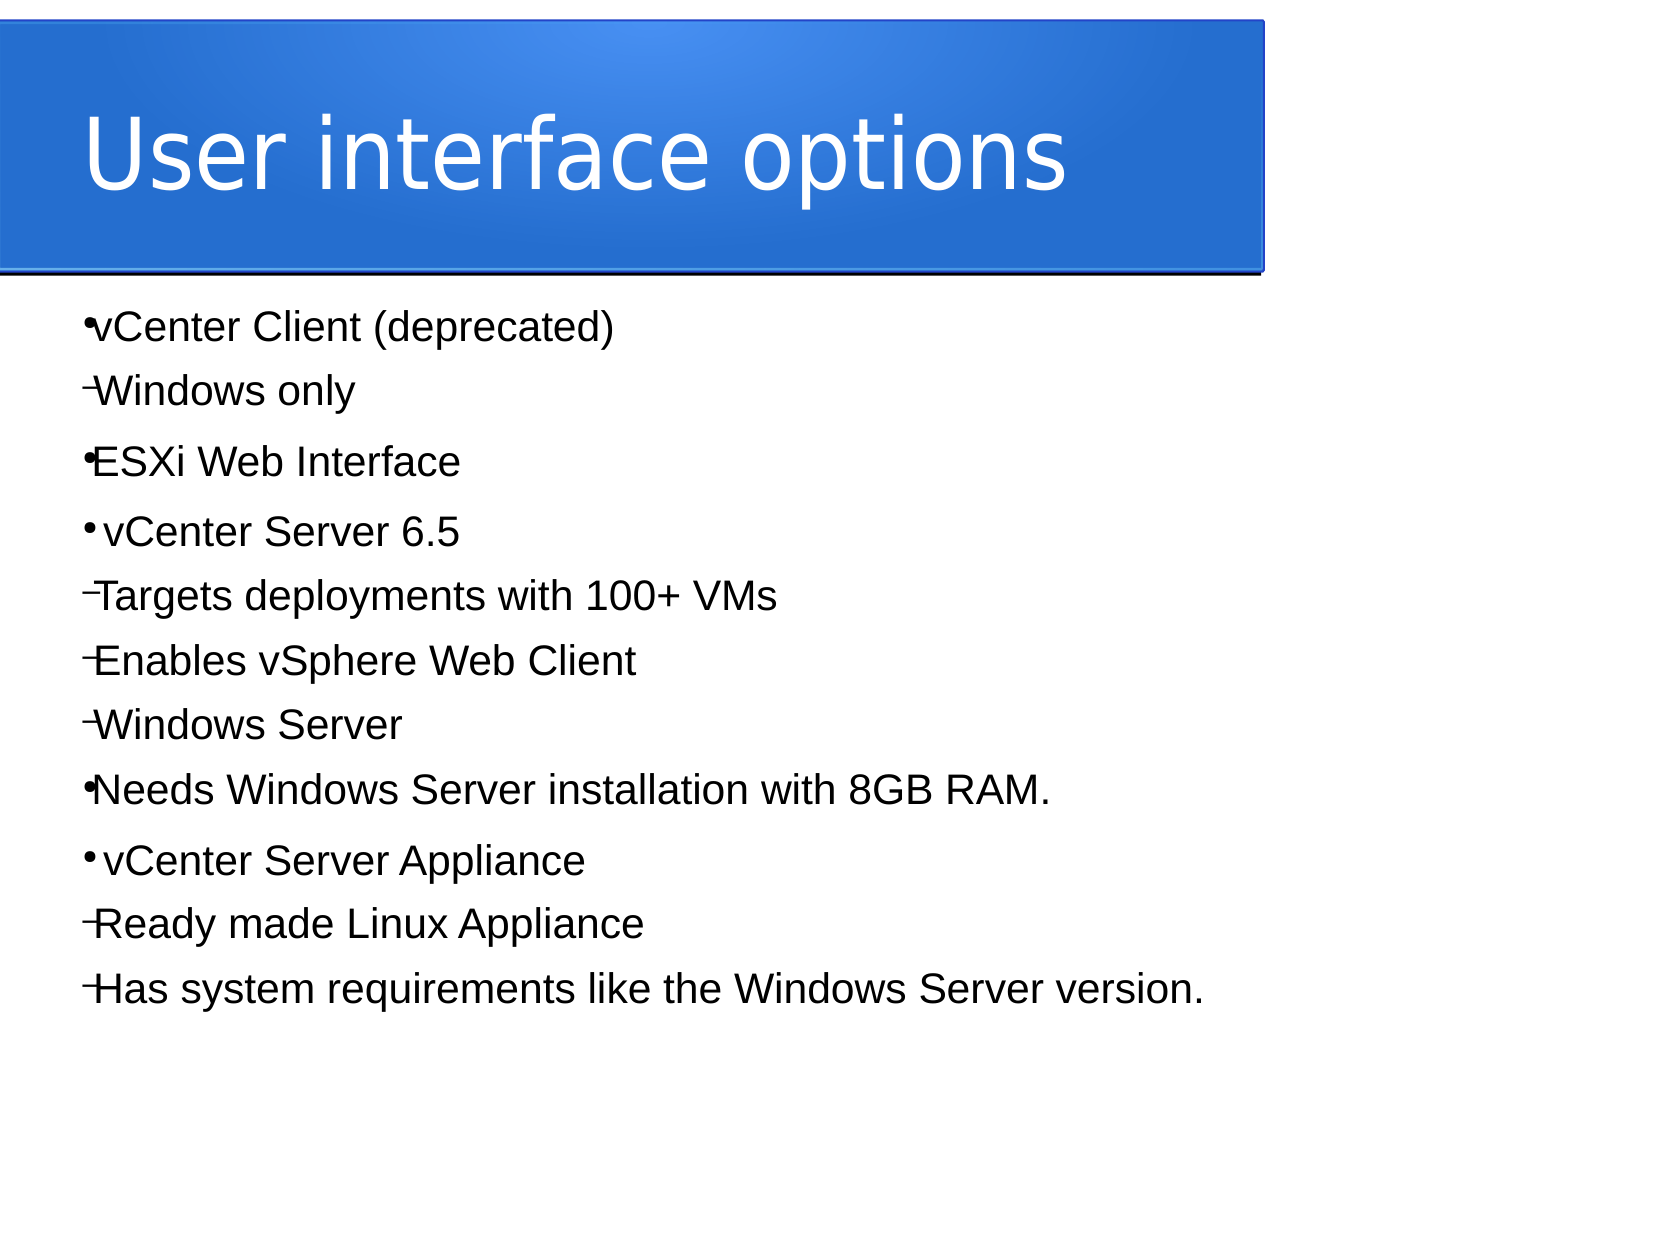

# User interface options
vCenter Client (deprecated)
Windows only
ESXi Web Interface
 vCenter Server 6.5
Targets deployments with 100+ VMs
Enables vSphere Web Client
Windows Server
Needs Windows Server installation with 8GB RAM.
 vCenter Server Appliance
Ready made Linux Appliance
Has system requirements like the Windows Server version.